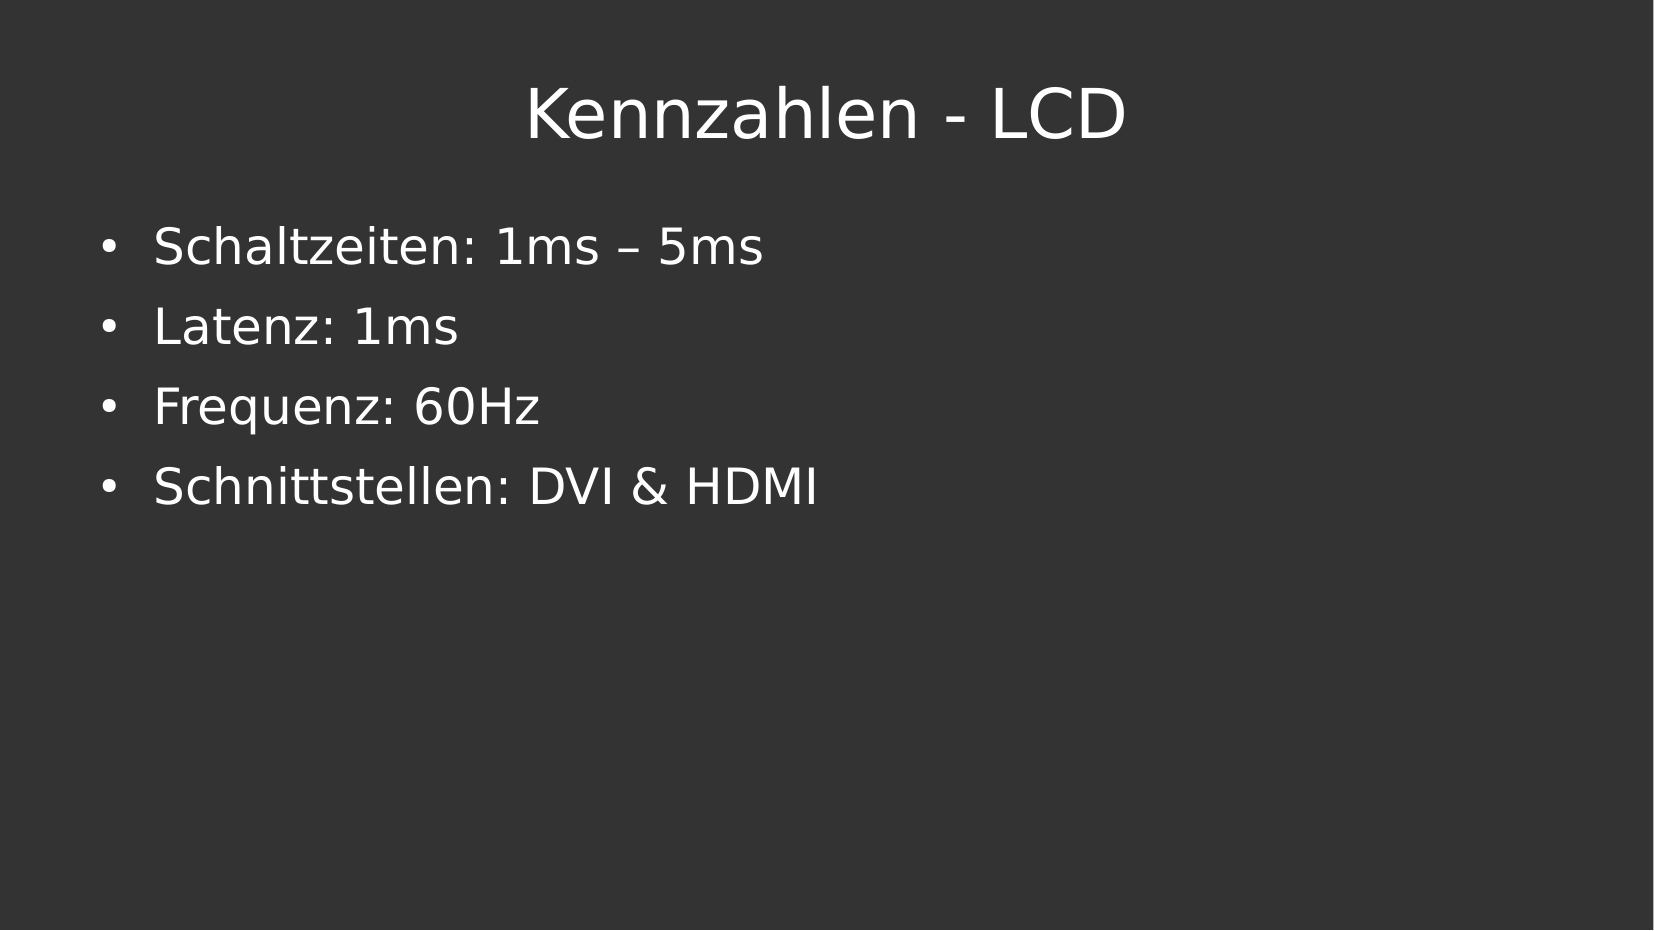

# Kennzahlen - LCD
Schaltzeiten: 1ms – 5ms
Latenz: 1ms
Frequenz: 60Hz
Schnittstellen: DVI & HDMI